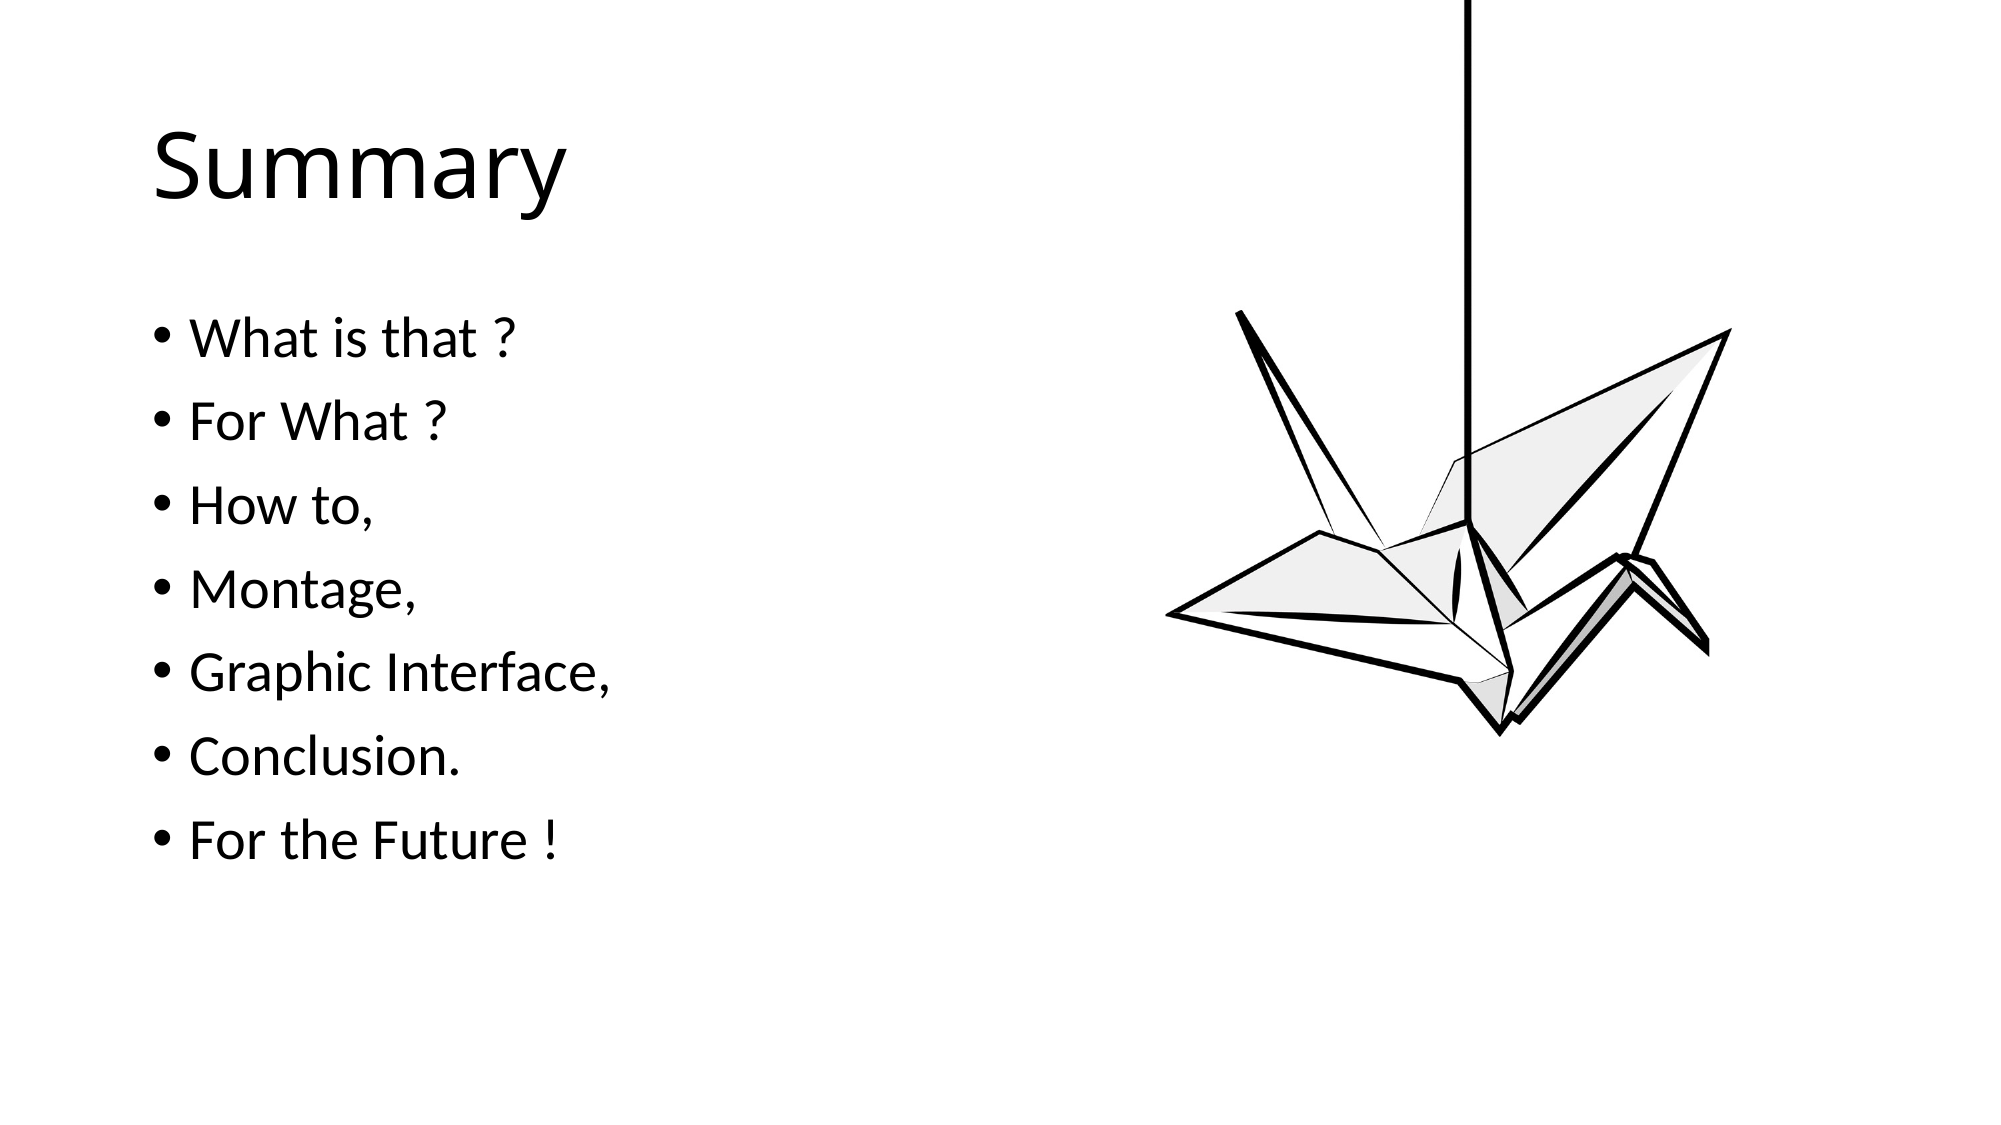

# Summary
What is that ?
For What ?
How to,
Montage,
Graphic Interface,
Conclusion.
For the Future !